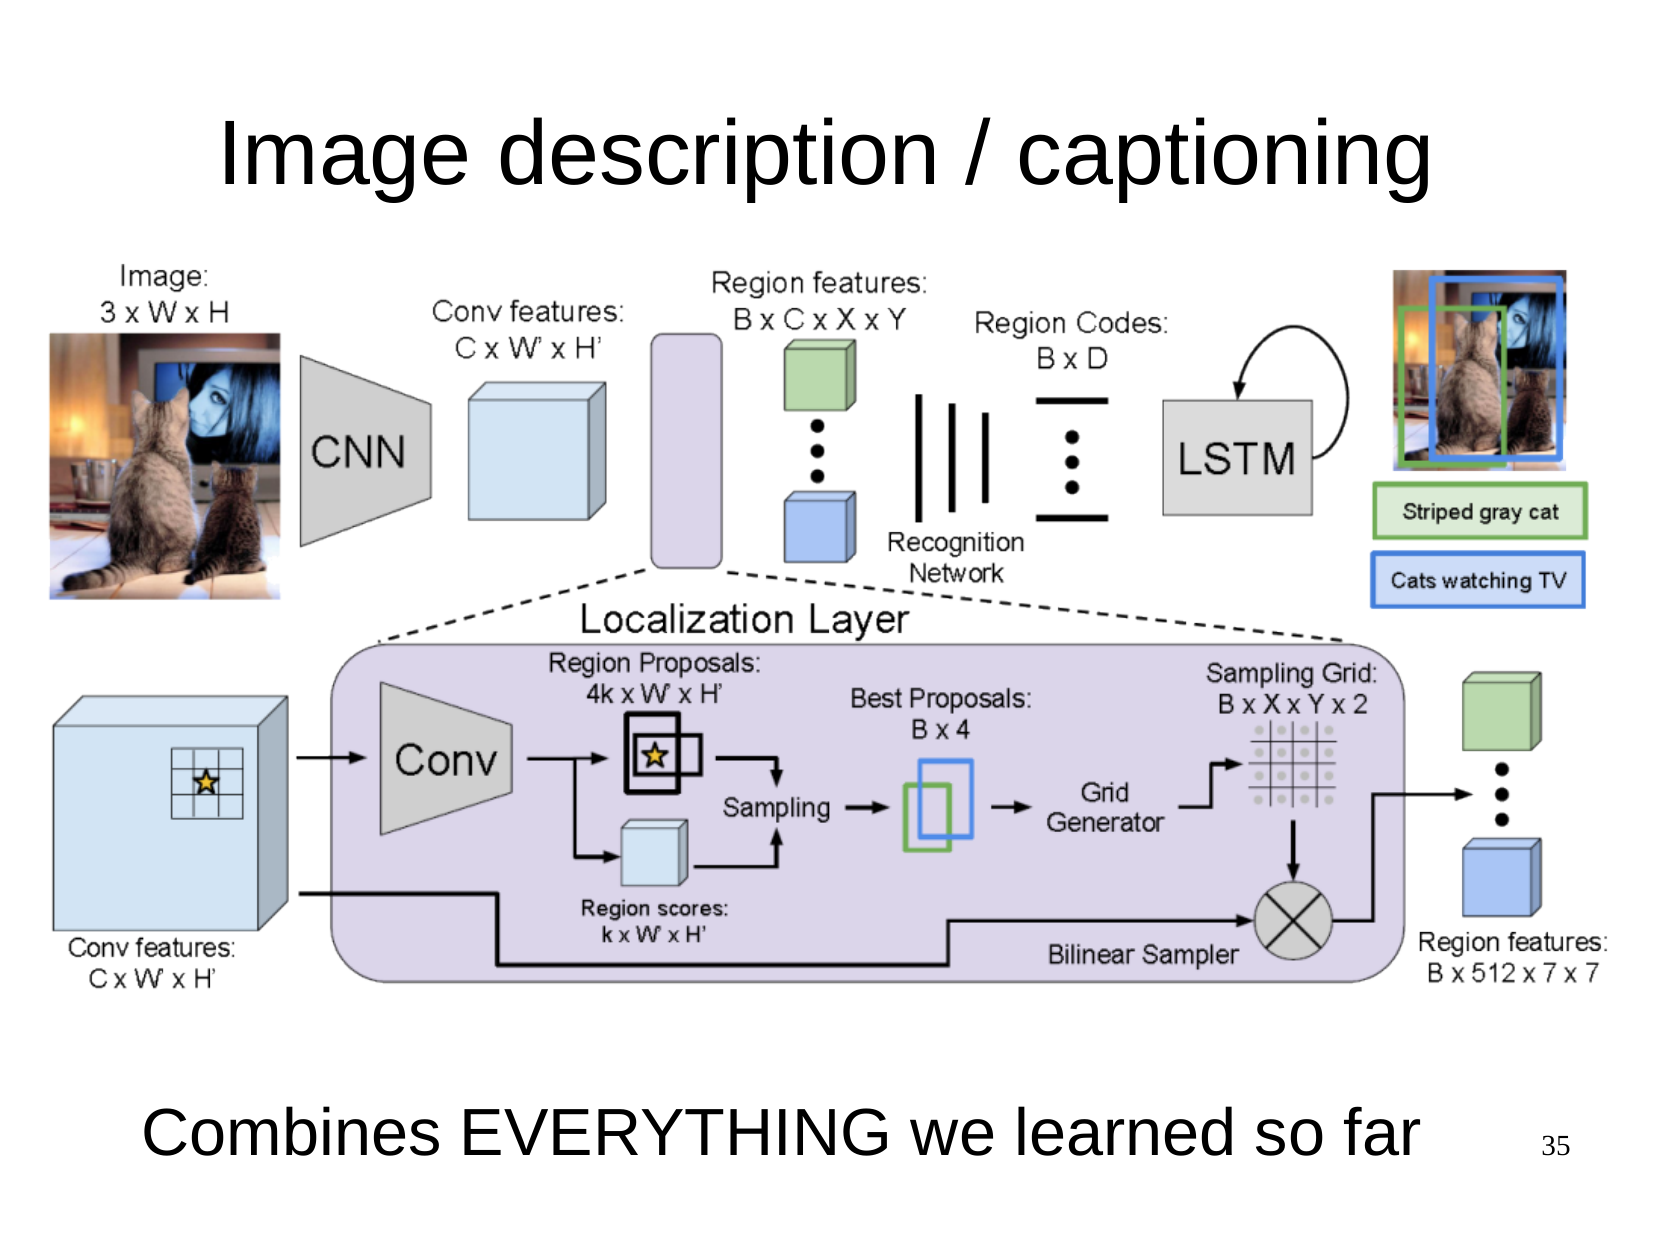

# Image description / captioning
Combines EVERYTHING we learned so far
35